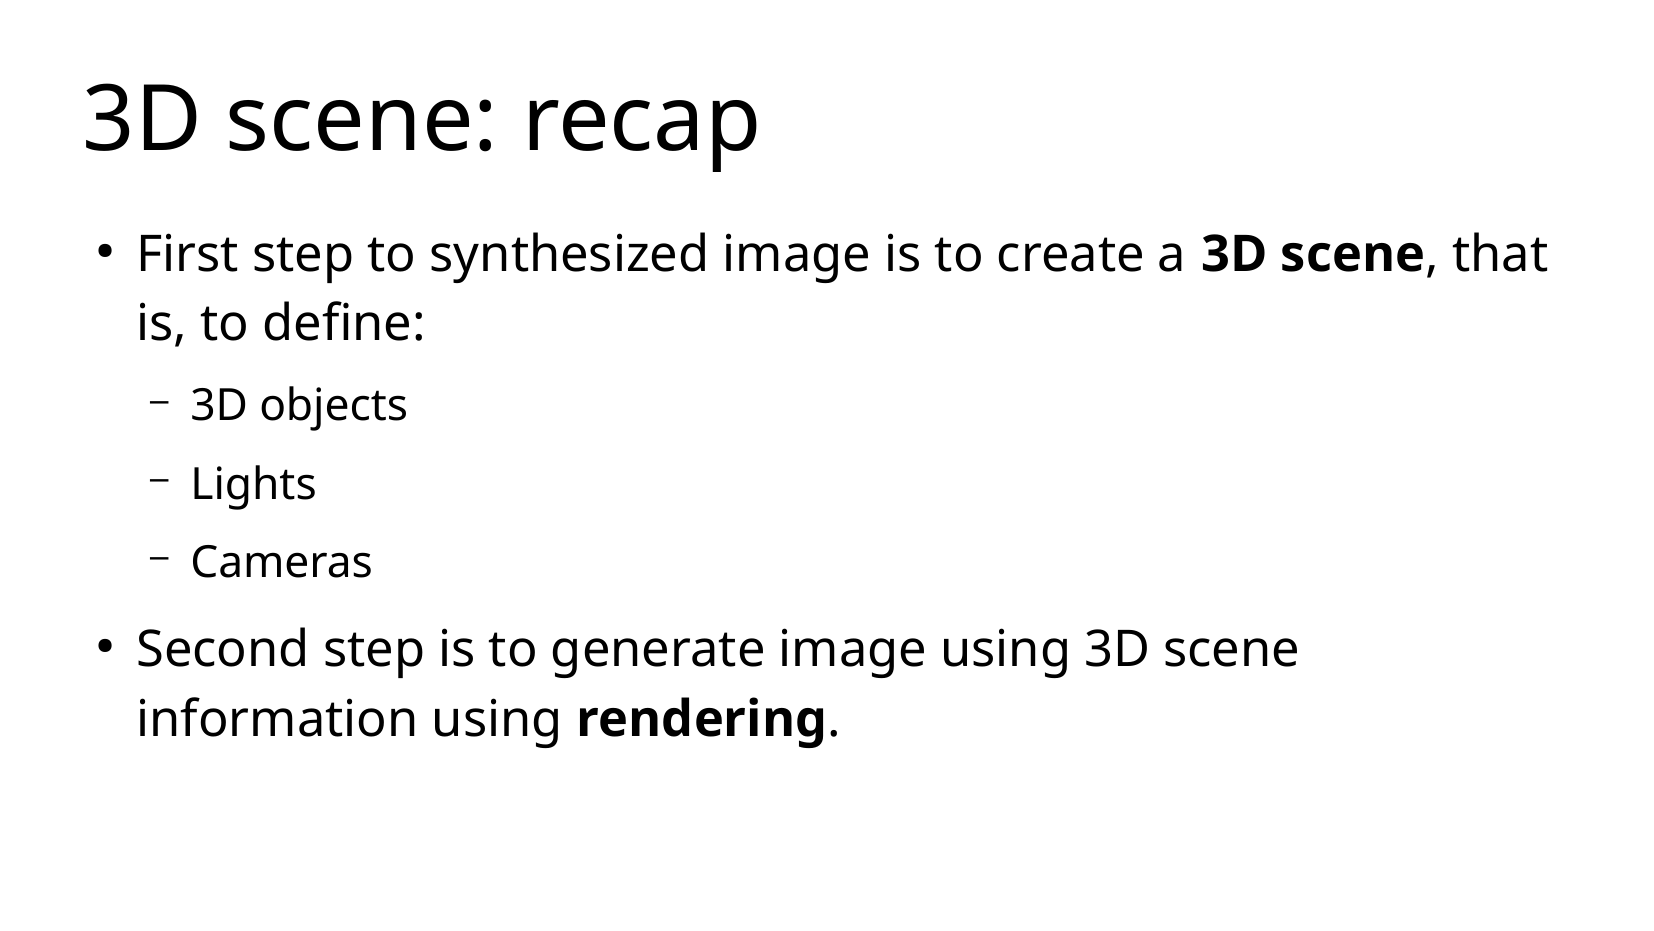

# 3D scene: recap
First step to synthesized image is to create a 3D scene, that is, to define:
3D objects
Lights
Cameras
Second step is to generate image using 3D scene information using rendering.